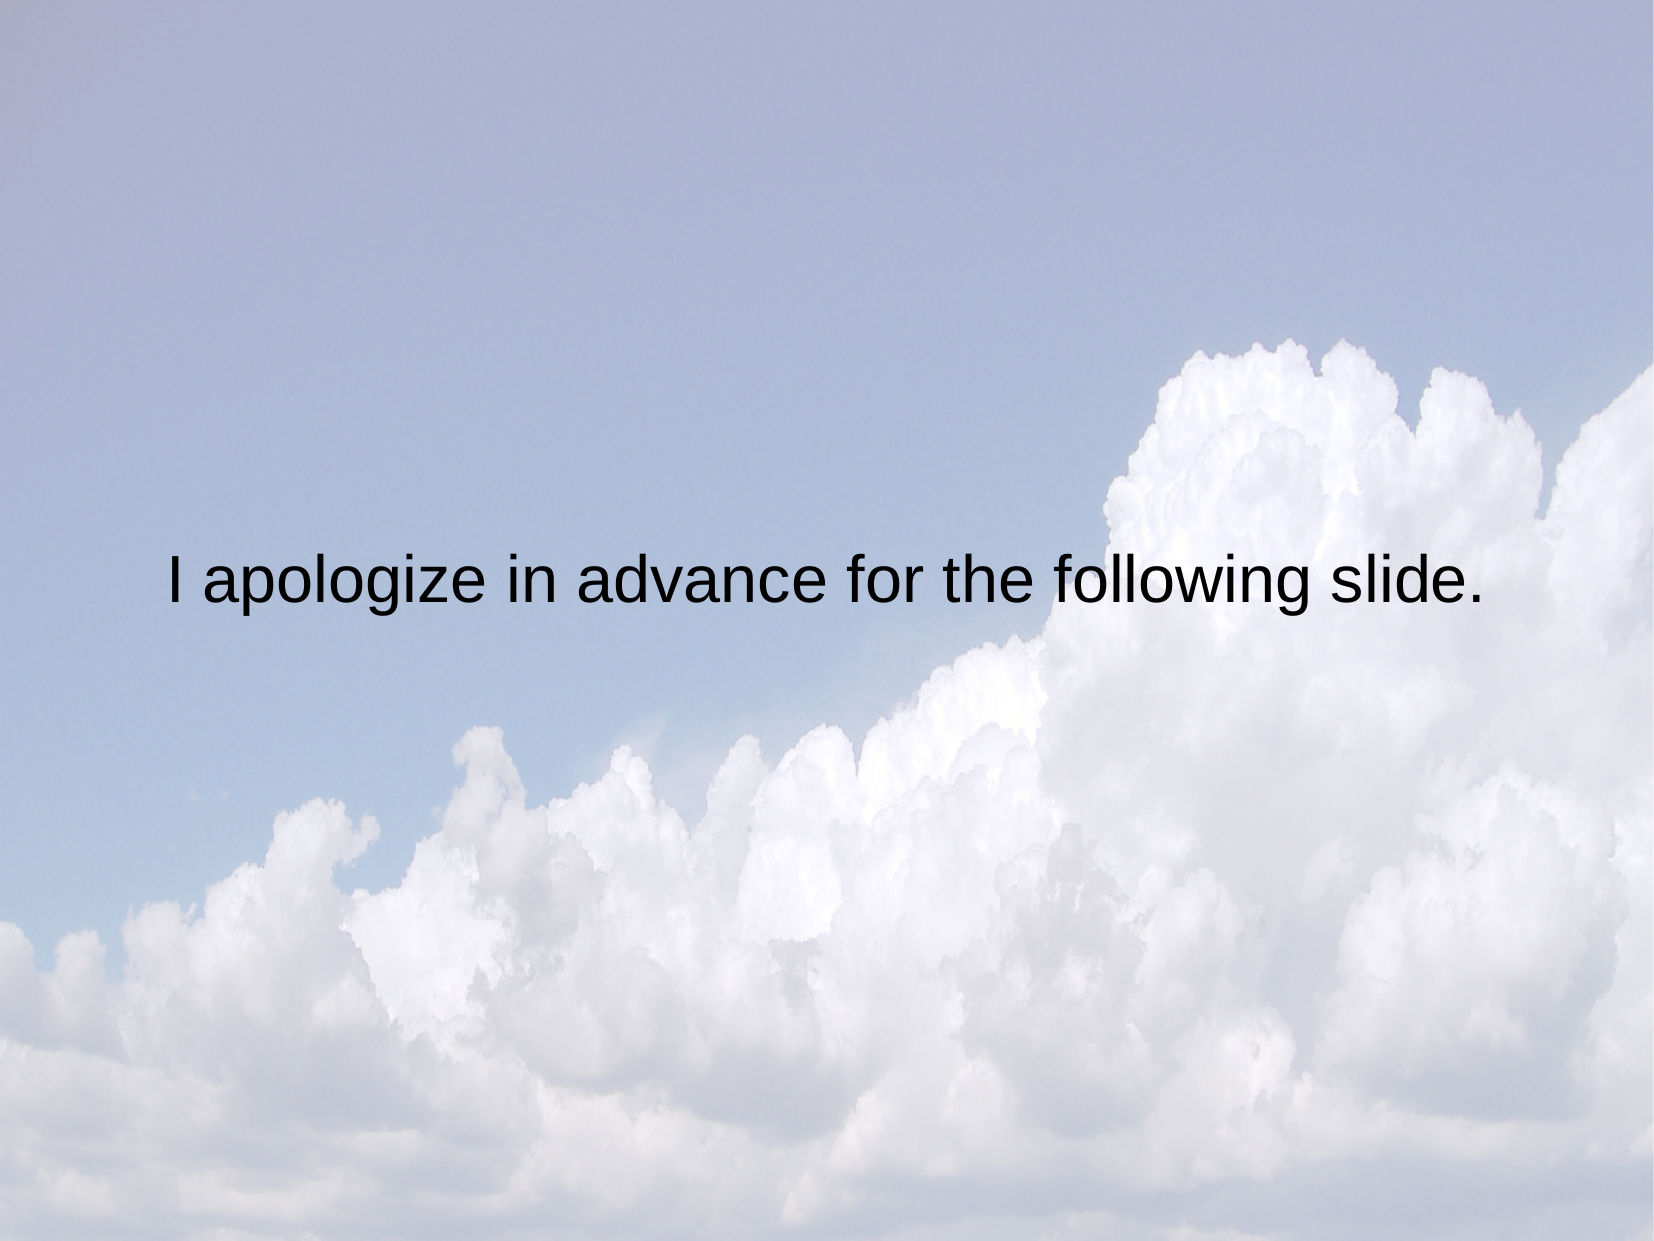

# I apologize in advance for the following slide.